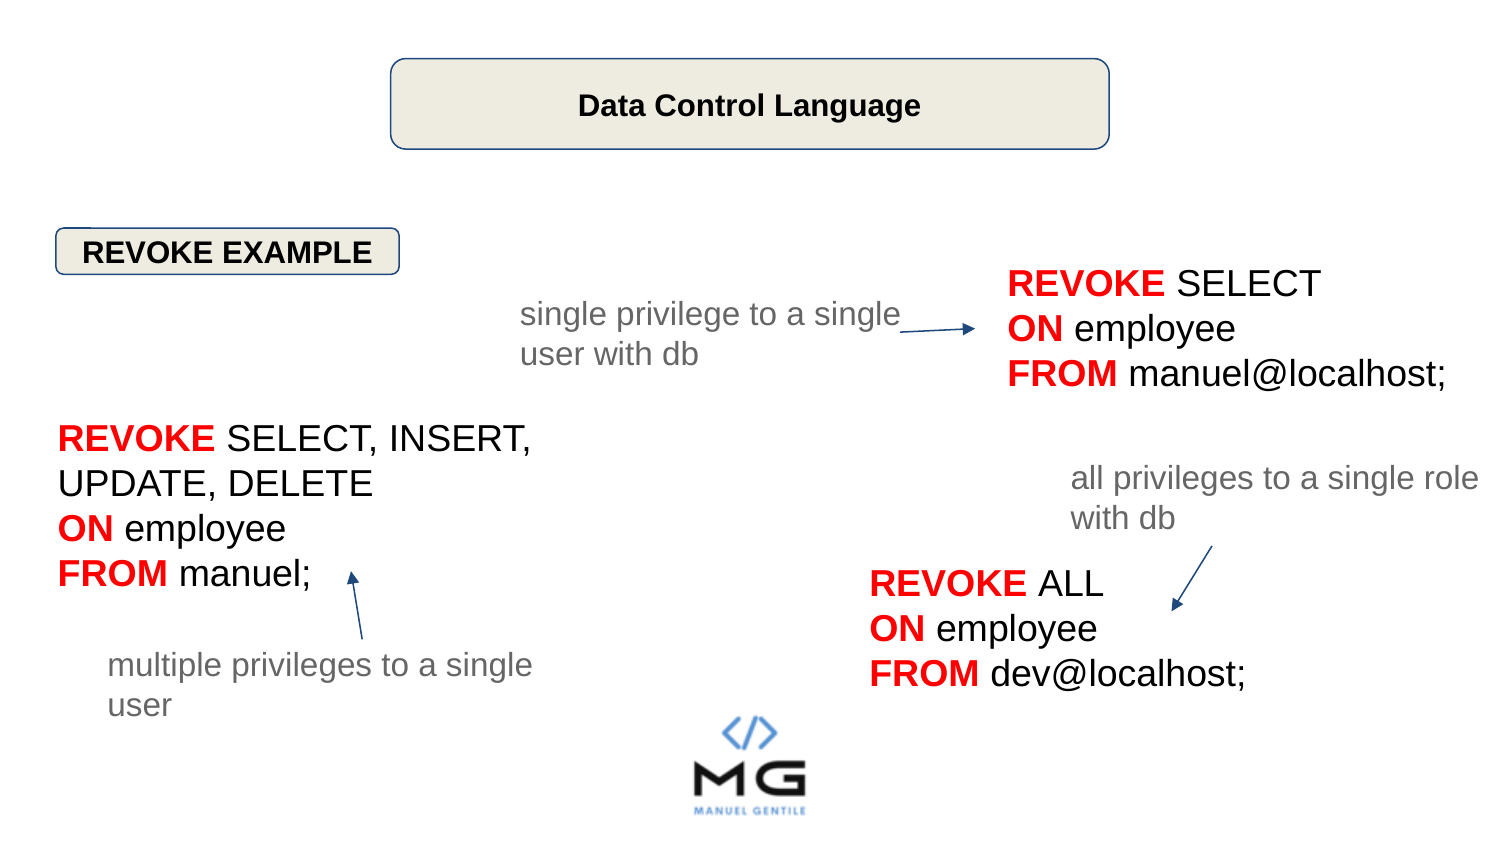

Data Control Language
REVOKE EXAMPLE
REVOKE SELECT
ON employee
FROM manuel@localhost;
single privilege to a single user with db
REVOKE SELECT, INSERT,
UPDATE, DELETE
ON employee
FROM manuel;
all privileges to a single role with db
REVOKE ALL
ON employee
FROM dev@localhost;
multiple privileges to a single user